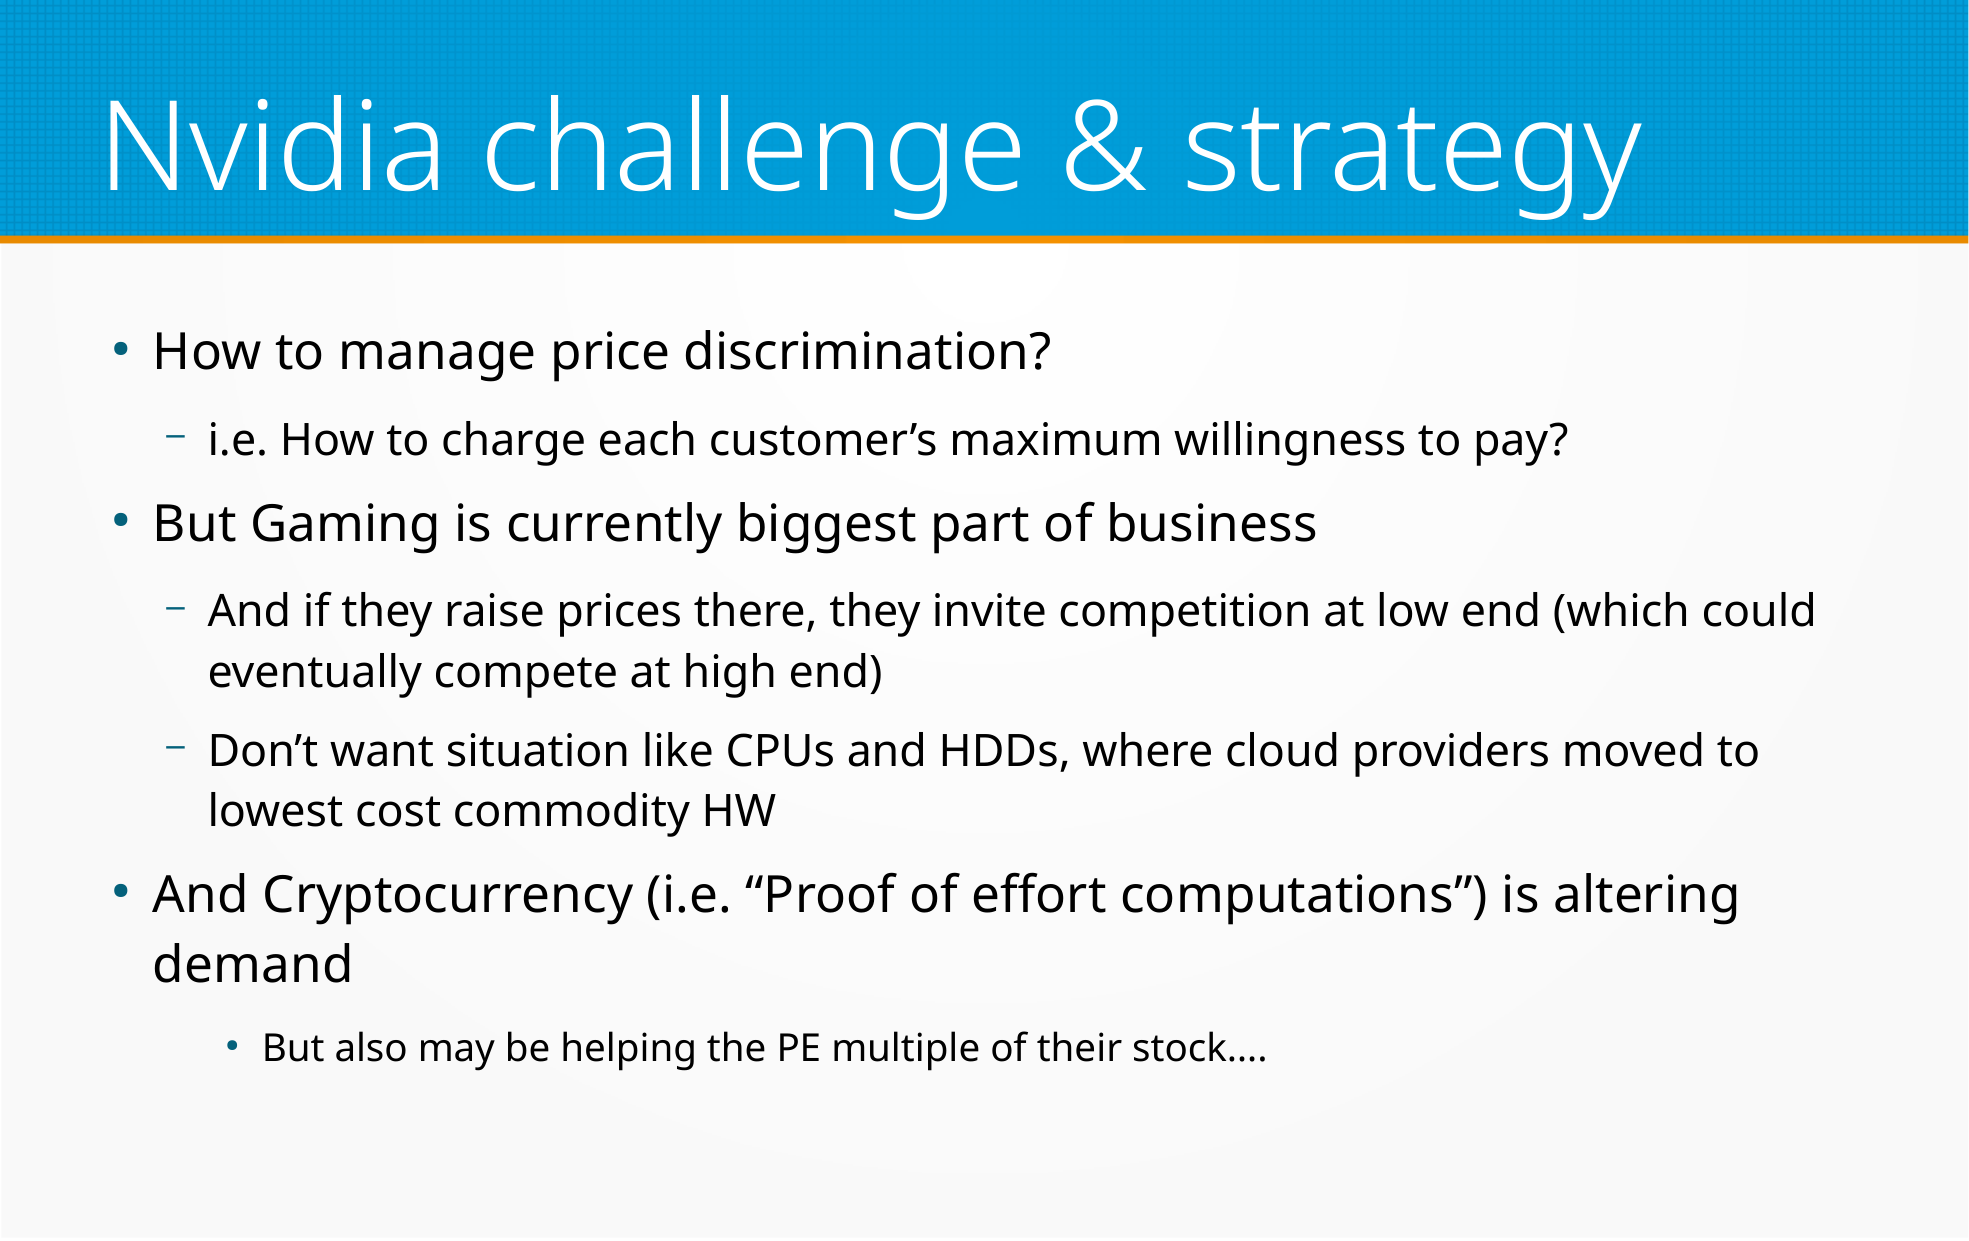

# Nvidia challenge & strategy
How to manage price discrimination?
i.e. How to charge each customer’s maximum willingness to pay?
But Gaming is currently biggest part of business
And if they raise prices there, they invite competition at low end (which could eventually compete at high end)
Don’t want situation like CPUs and HDDs, where cloud providers moved to lowest cost commodity HW
And Cryptocurrency (i.e. “Proof of effort computations”) is altering demand
But also may be helping the PE multiple of their stock….